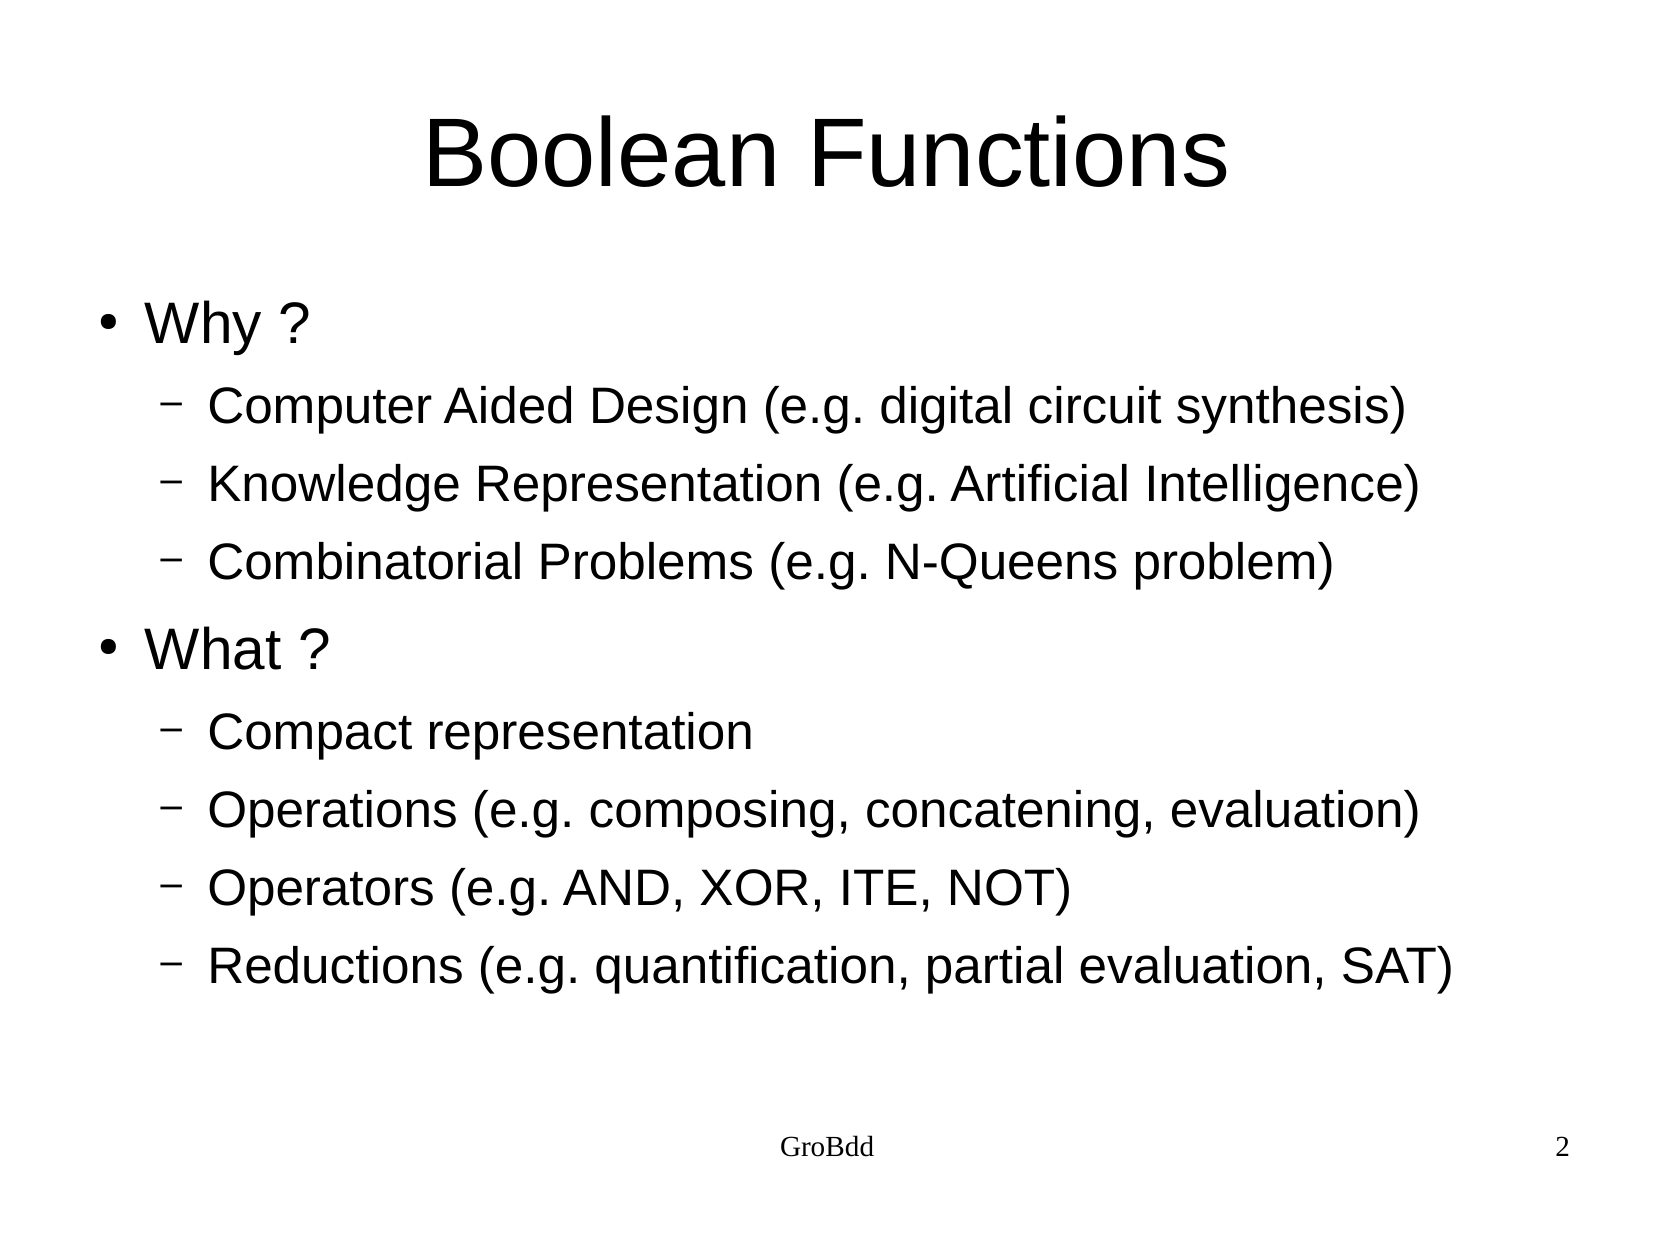

# Boolean Functions
Why ?
Computer Aided Design (e.g. digital circuit synthesis)
Knowledge Representation (e.g. Artificial Intelligence)
Combinatorial Problems (e.g. N-Queens problem)
What ?
Compact representation
Operations (e.g. composing, concatening, evaluation)
Operators (e.g. AND, XOR, ITE, NOT)
Reductions (e.g. quantification, partial evaluation, SAT)
GroBdd
2